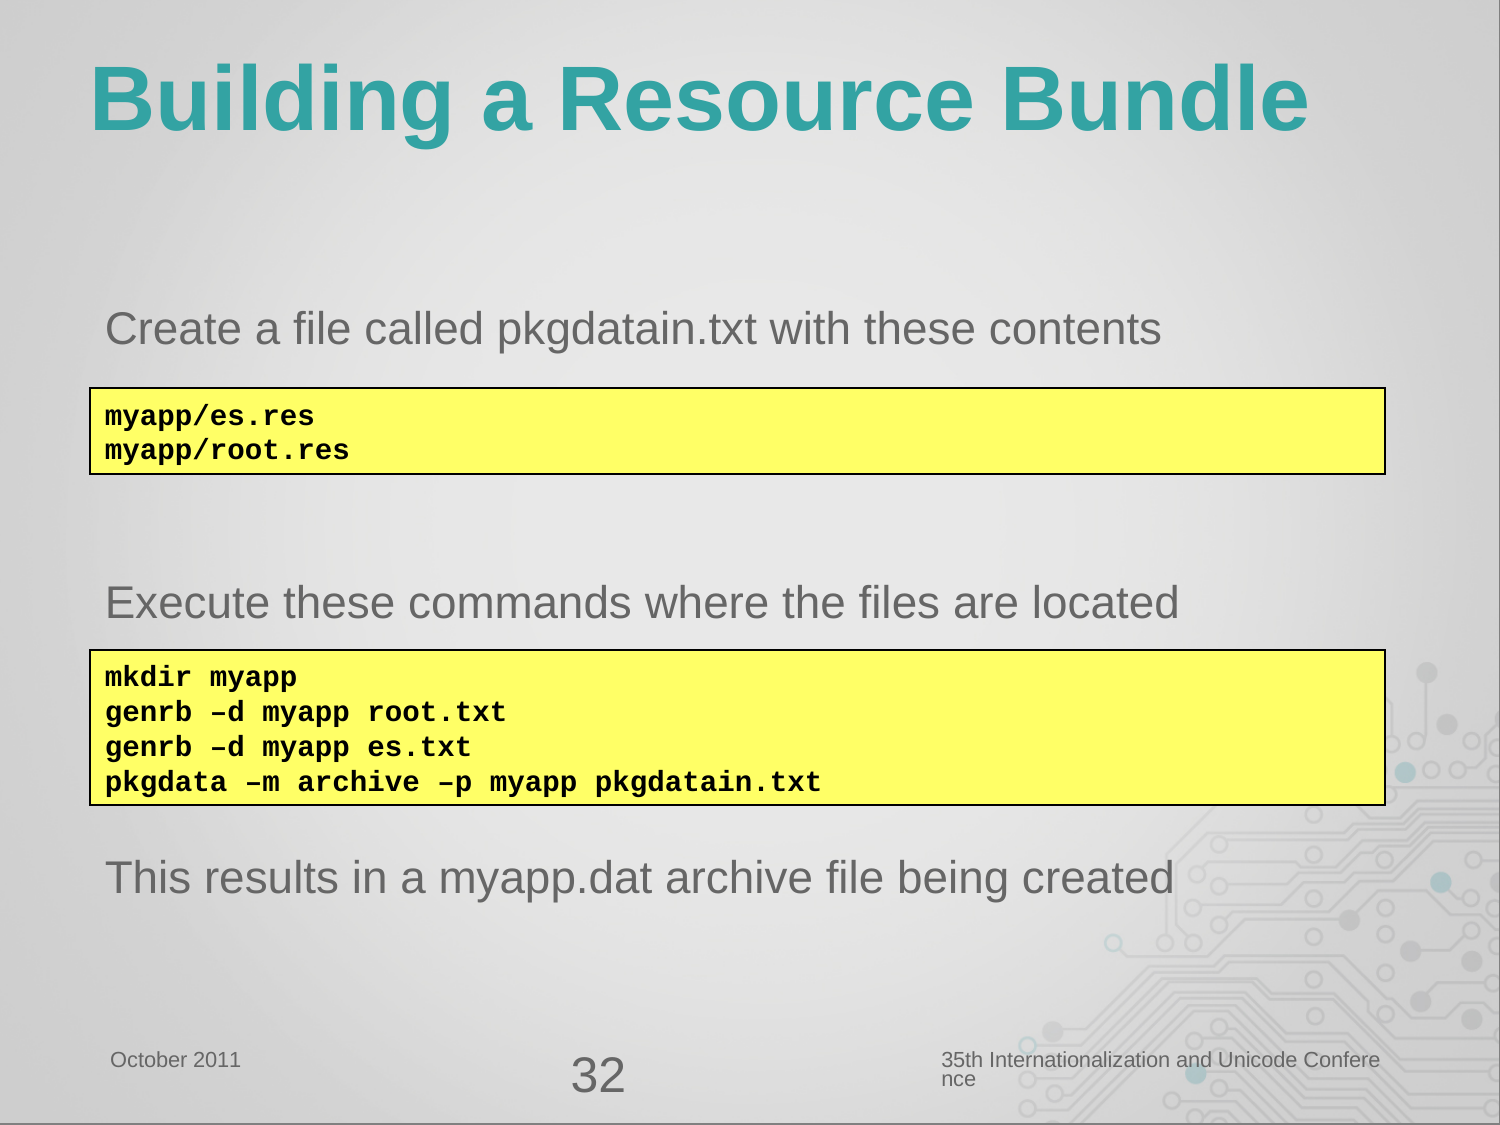

# Building a Resource Bundle
Create a file called pkgdatain.txt with these contents
Execute these commands where the files are located
This results in a myapp.dat archive file being created
myapp/es.res
myapp/root.res
mkdir myapp
genrb –d myapp root.txt
genrb –d myapp es.txt
pkgdata –m archive –p myapp pkgdatain.txt
October 2011
32
35th Internationalization and Unicode Conference